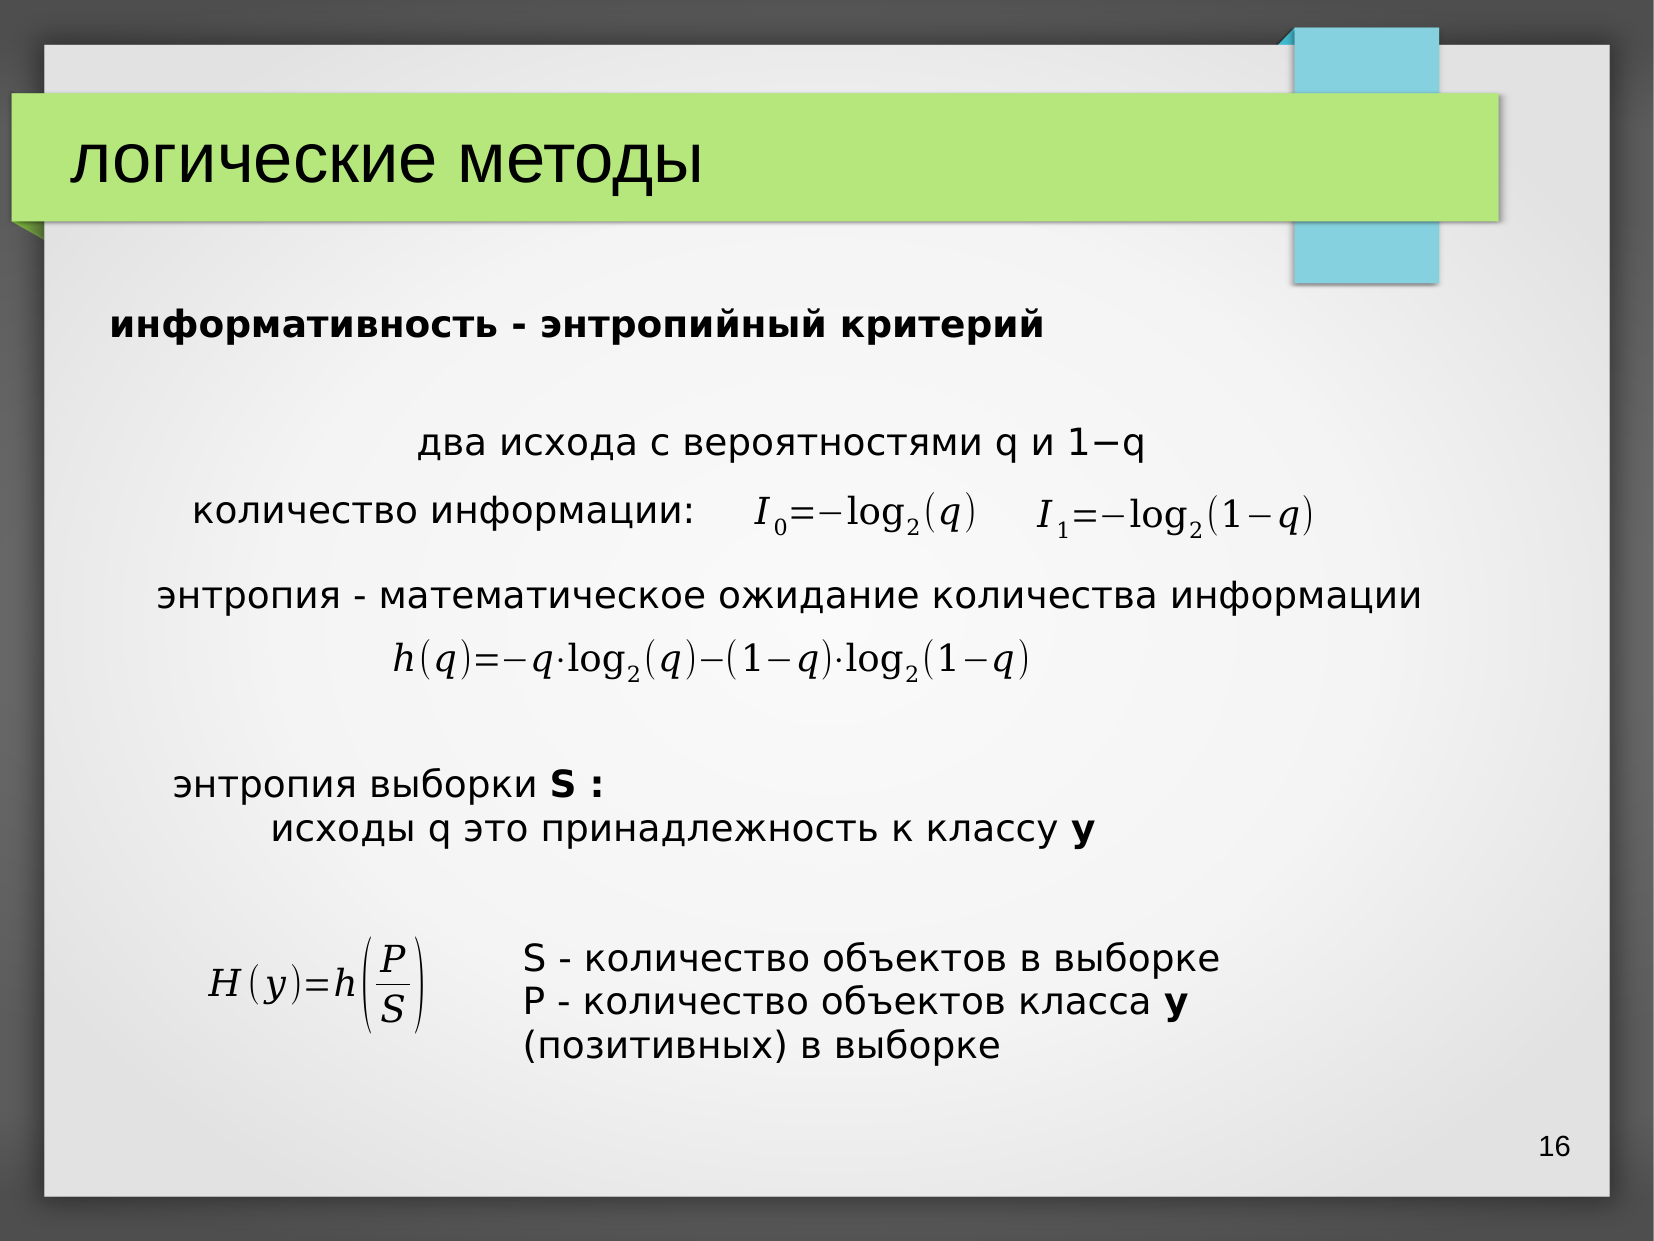

# логические методы
информативность - энтропийный критерий
два исхода с вероятностями q и 1−q
количество информации:
энтропия - математическое ожидание количества информации
энтропия выборки S :
 исходы q это принадлежность к классу y
S - количество объектов в выборке
P - количество объектов класса y (позитивных) в выборке
16